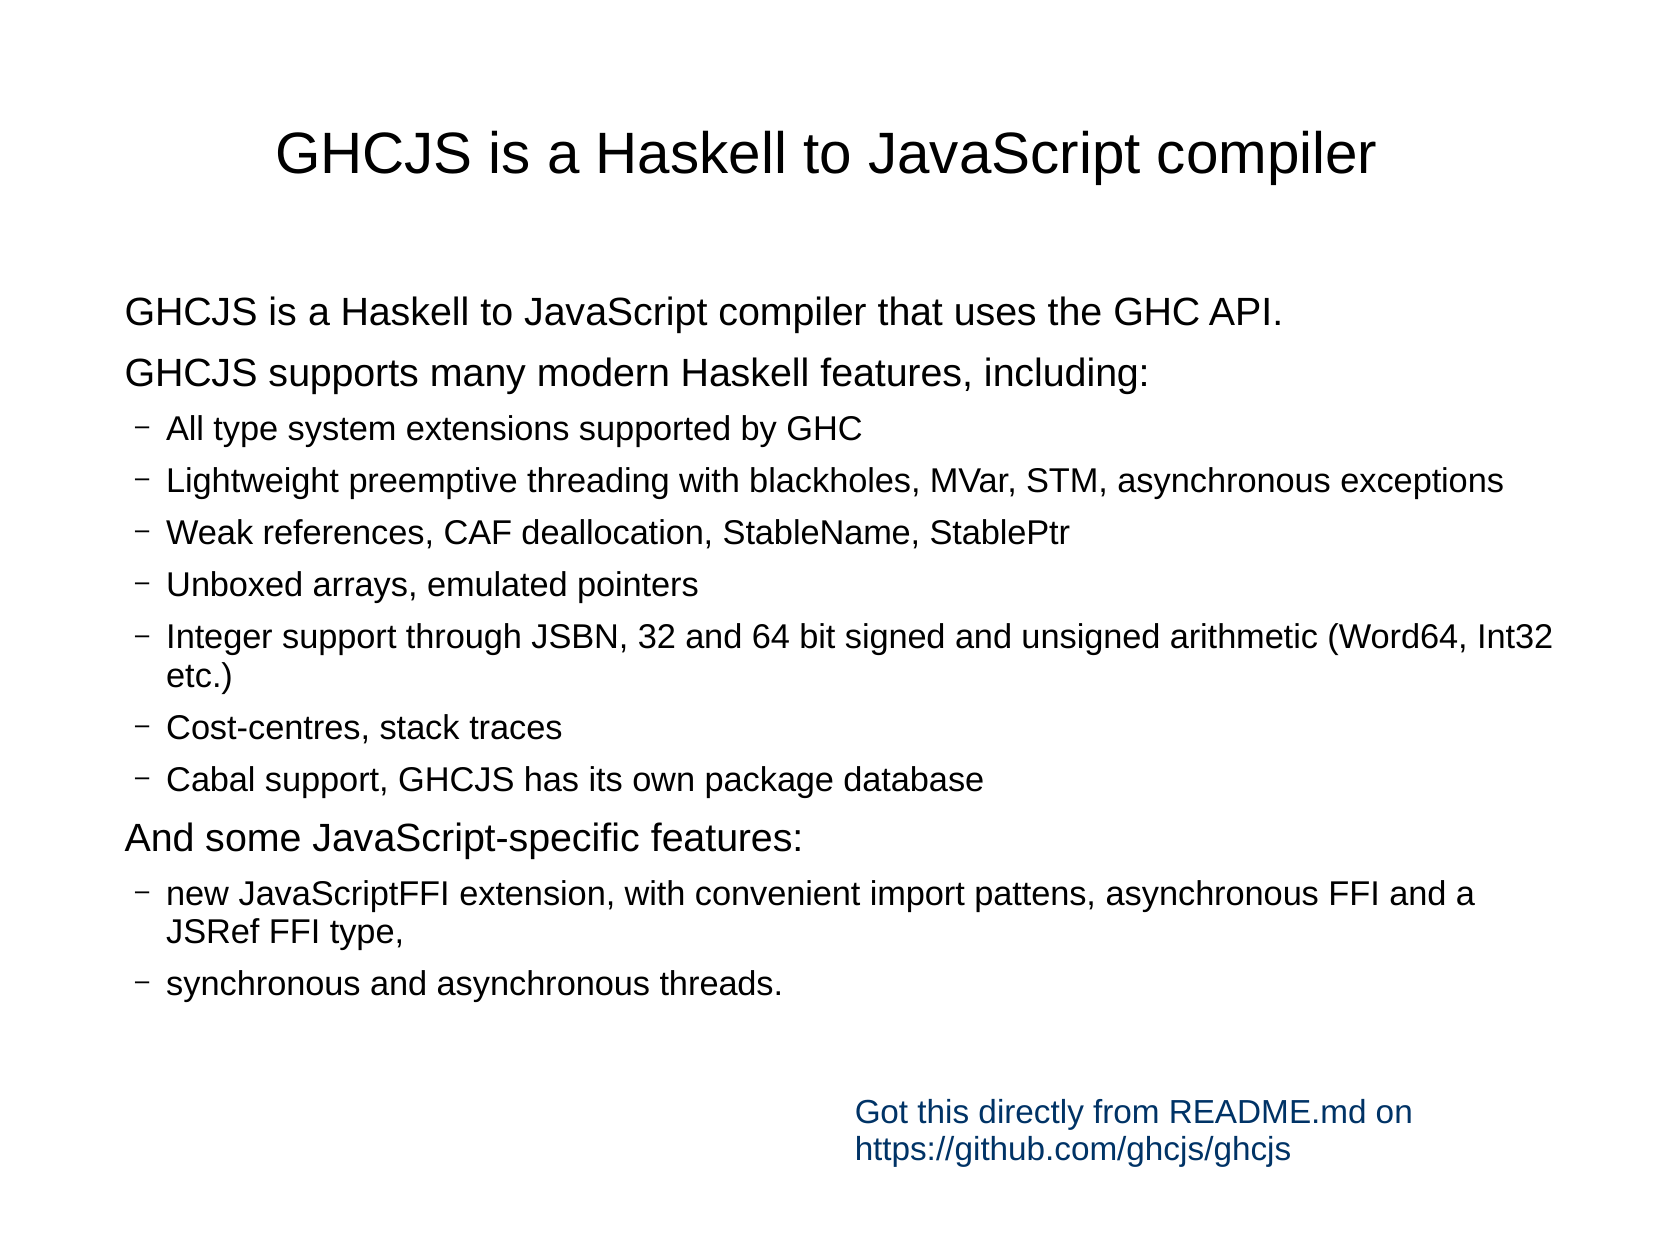

# GHCJS is a Haskell to JavaScript compiler
GHCJS is a Haskell to JavaScript compiler that uses the GHC API.
GHCJS supports many modern Haskell features, including:
All type system extensions supported by GHC
Lightweight preemptive threading with blackholes, MVar, STM, asynchronous exceptions
Weak references, CAF deallocation, StableName, StablePtr
Unboxed arrays, emulated pointers
Integer support through JSBN, 32 and 64 bit signed and unsigned arithmetic (Word64, Int32 etc.)
Cost-centres, stack traces
Cabal support, GHCJS has its own package database
And some JavaScript-specific features:
new JavaScriptFFI extension, with convenient import pattens, asynchronous FFI and a JSRef FFI type,
synchronous and asynchronous threads.
Got this directly from README.md on
https://github.com/ghcjs/ghcjs